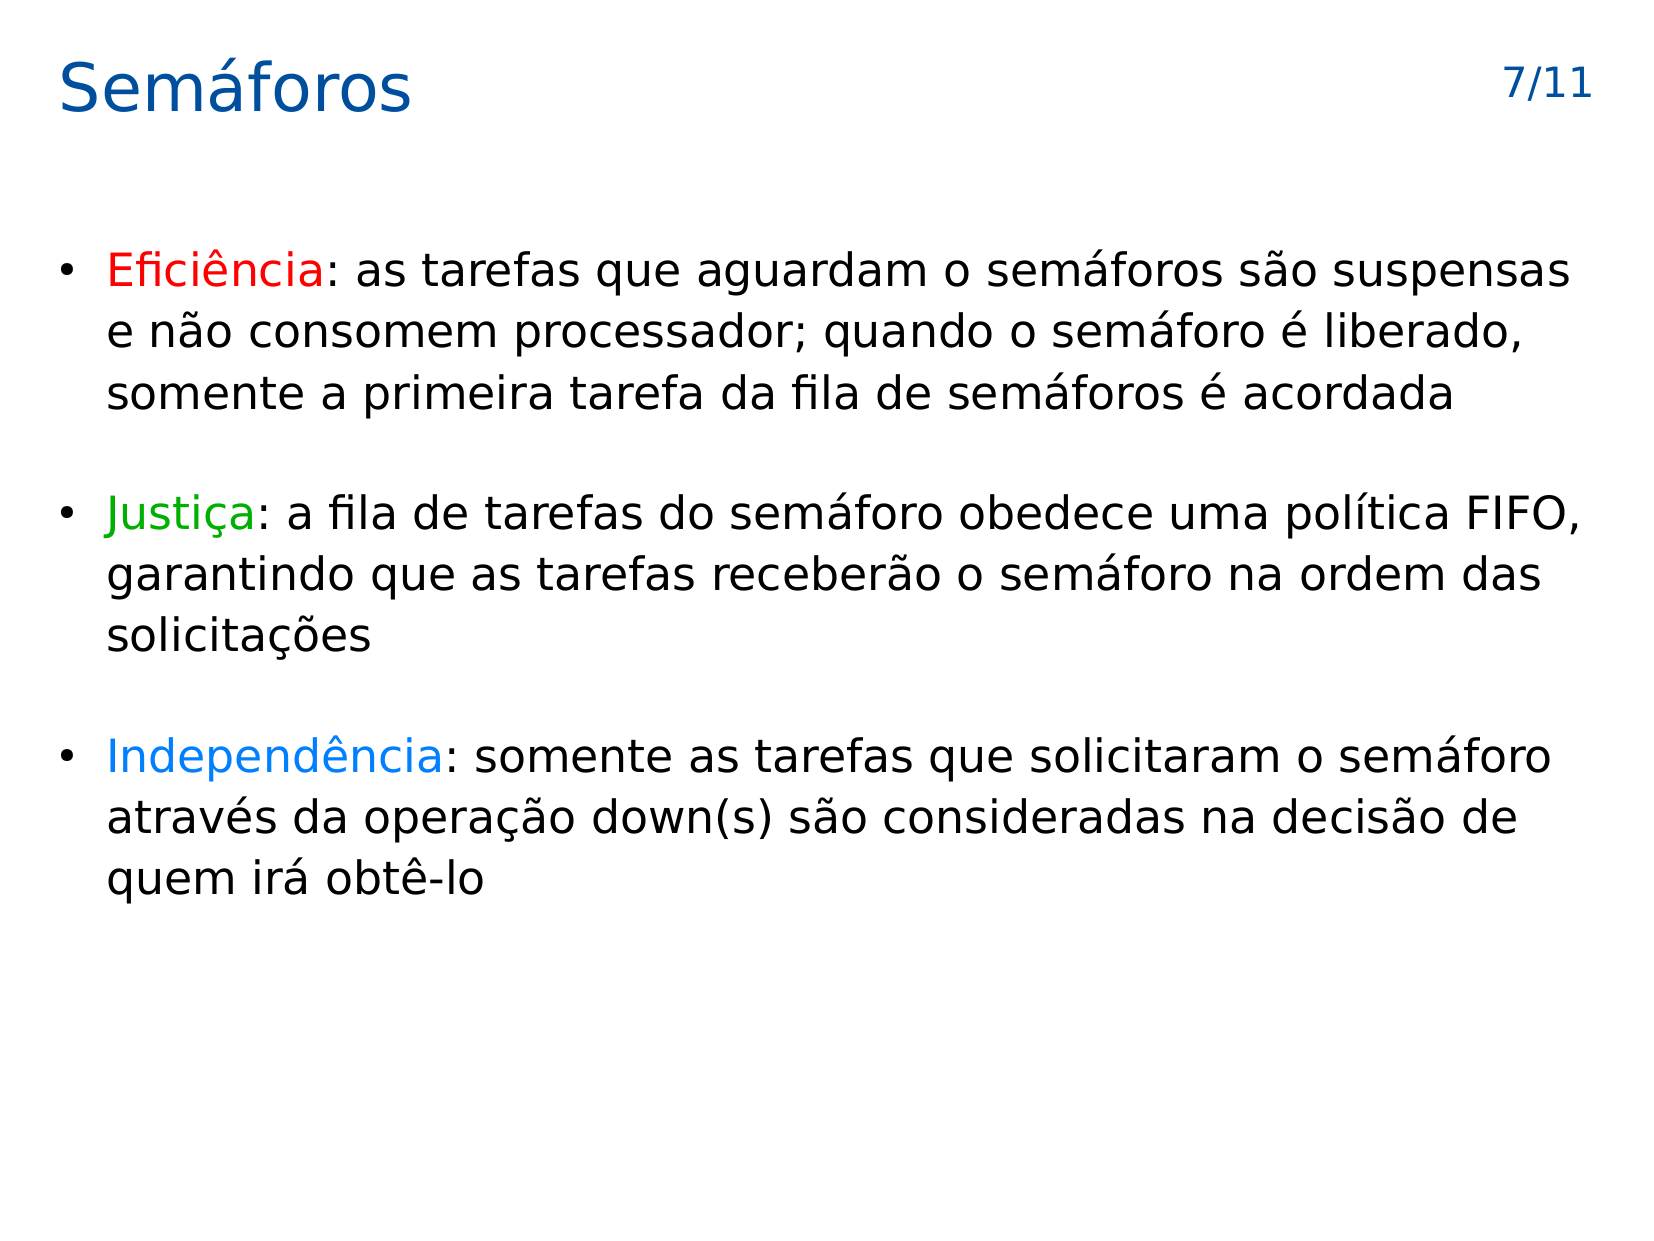

# Semáforos
7
Eficiência: as tarefas que aguardam o semáforos são suspensas e não consomem processador; quando o semáforo é liberado, somente a primeira tarefa da fila de semáforos é acordada
Justiça: a fila de tarefas do semáforo obedece uma política FIFO, garantindo que as tarefas receberão o semáforo na ordem das solicitações
Independência: somente as tarefas que solicitaram o semáforo através da operação down(s) são consideradas na decisão de quem irá obtê-lo